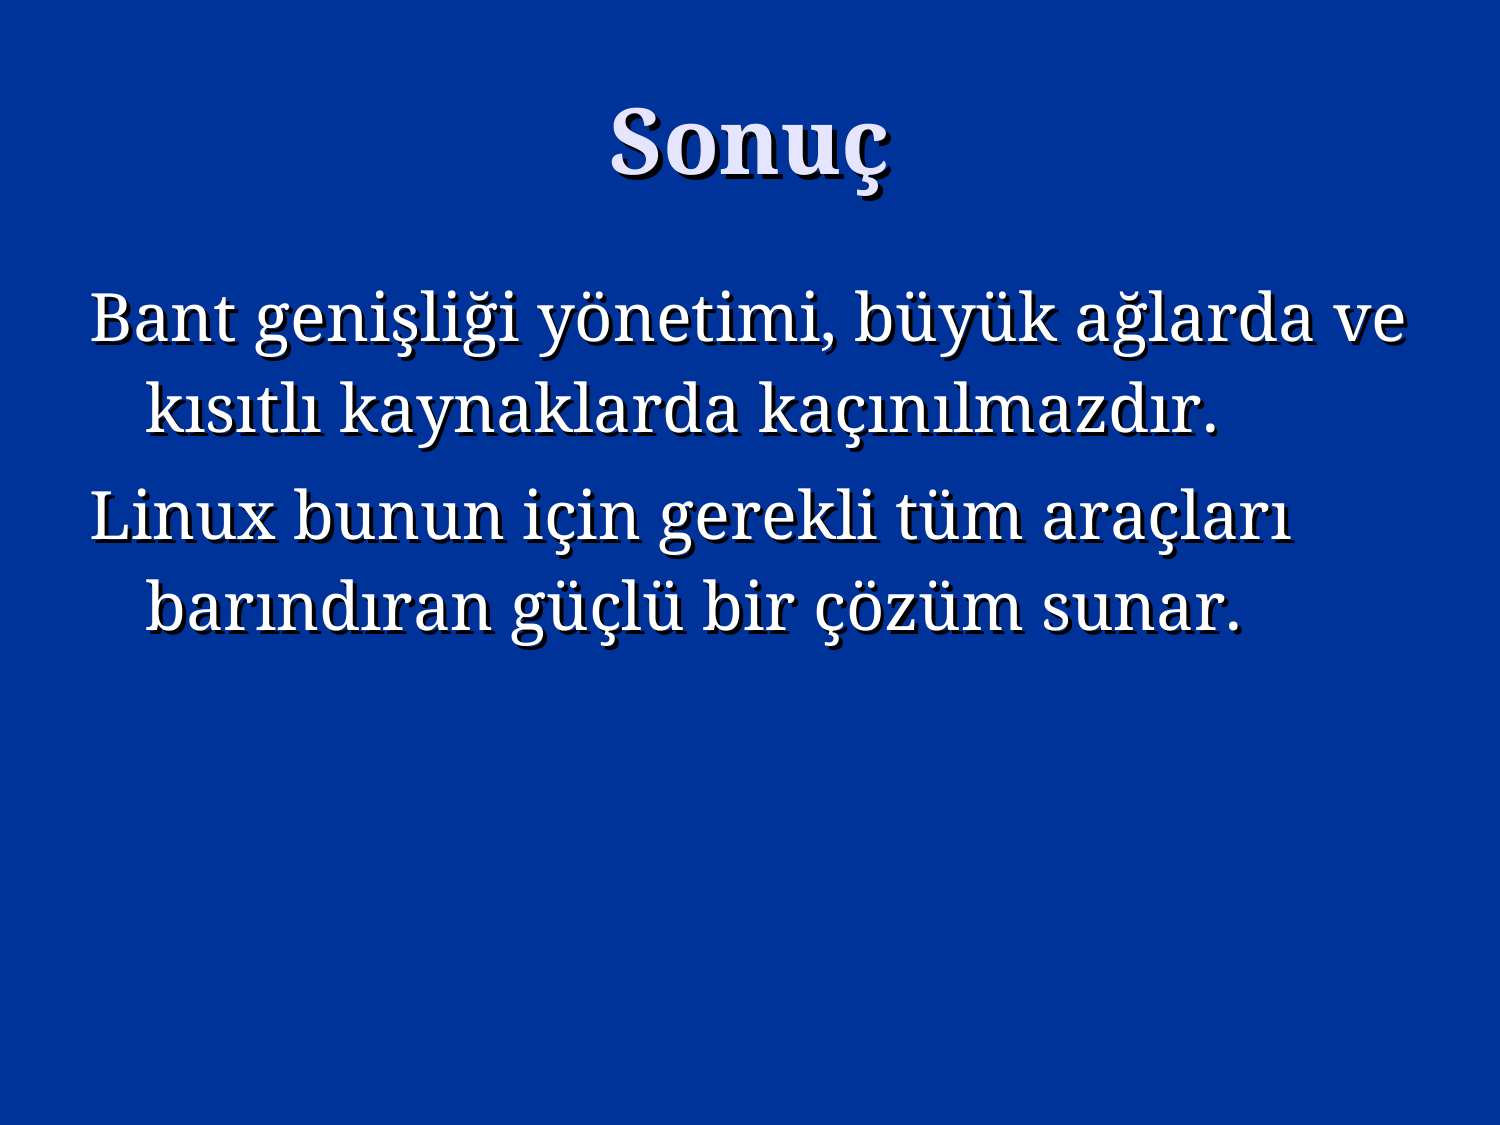

# Sonuç
Bant genişliği yönetimi, büyük ağlarda ve kısıtlı kaynaklarda kaçınılmazdır.
Linux bunun için gerekli tüm araçları barındıran güçlü bir çözüm sunar.